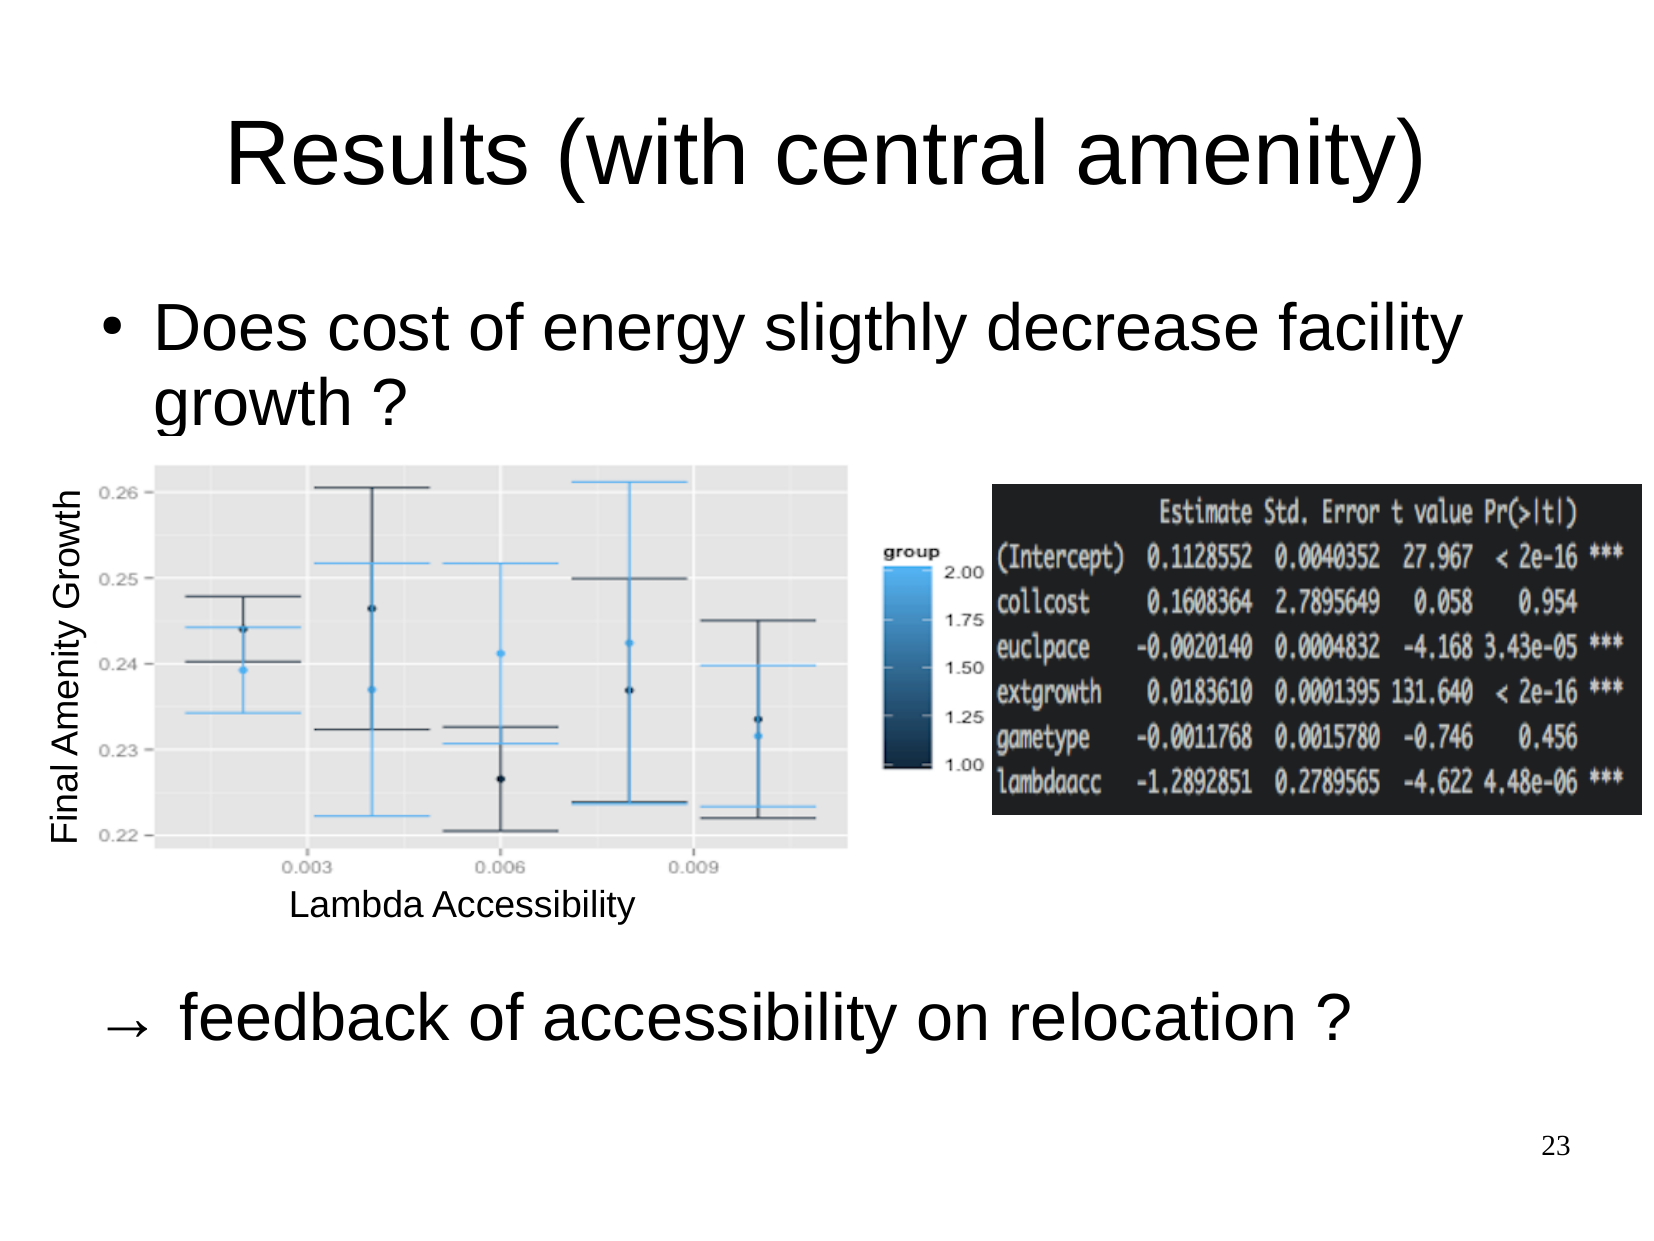

# Results (with central amenity)
Does cost of energy sligthly decrease facility growth ?
Final Amenity Growth
Lambda Accessibility
→ feedback of accessibility on relocation ?
23